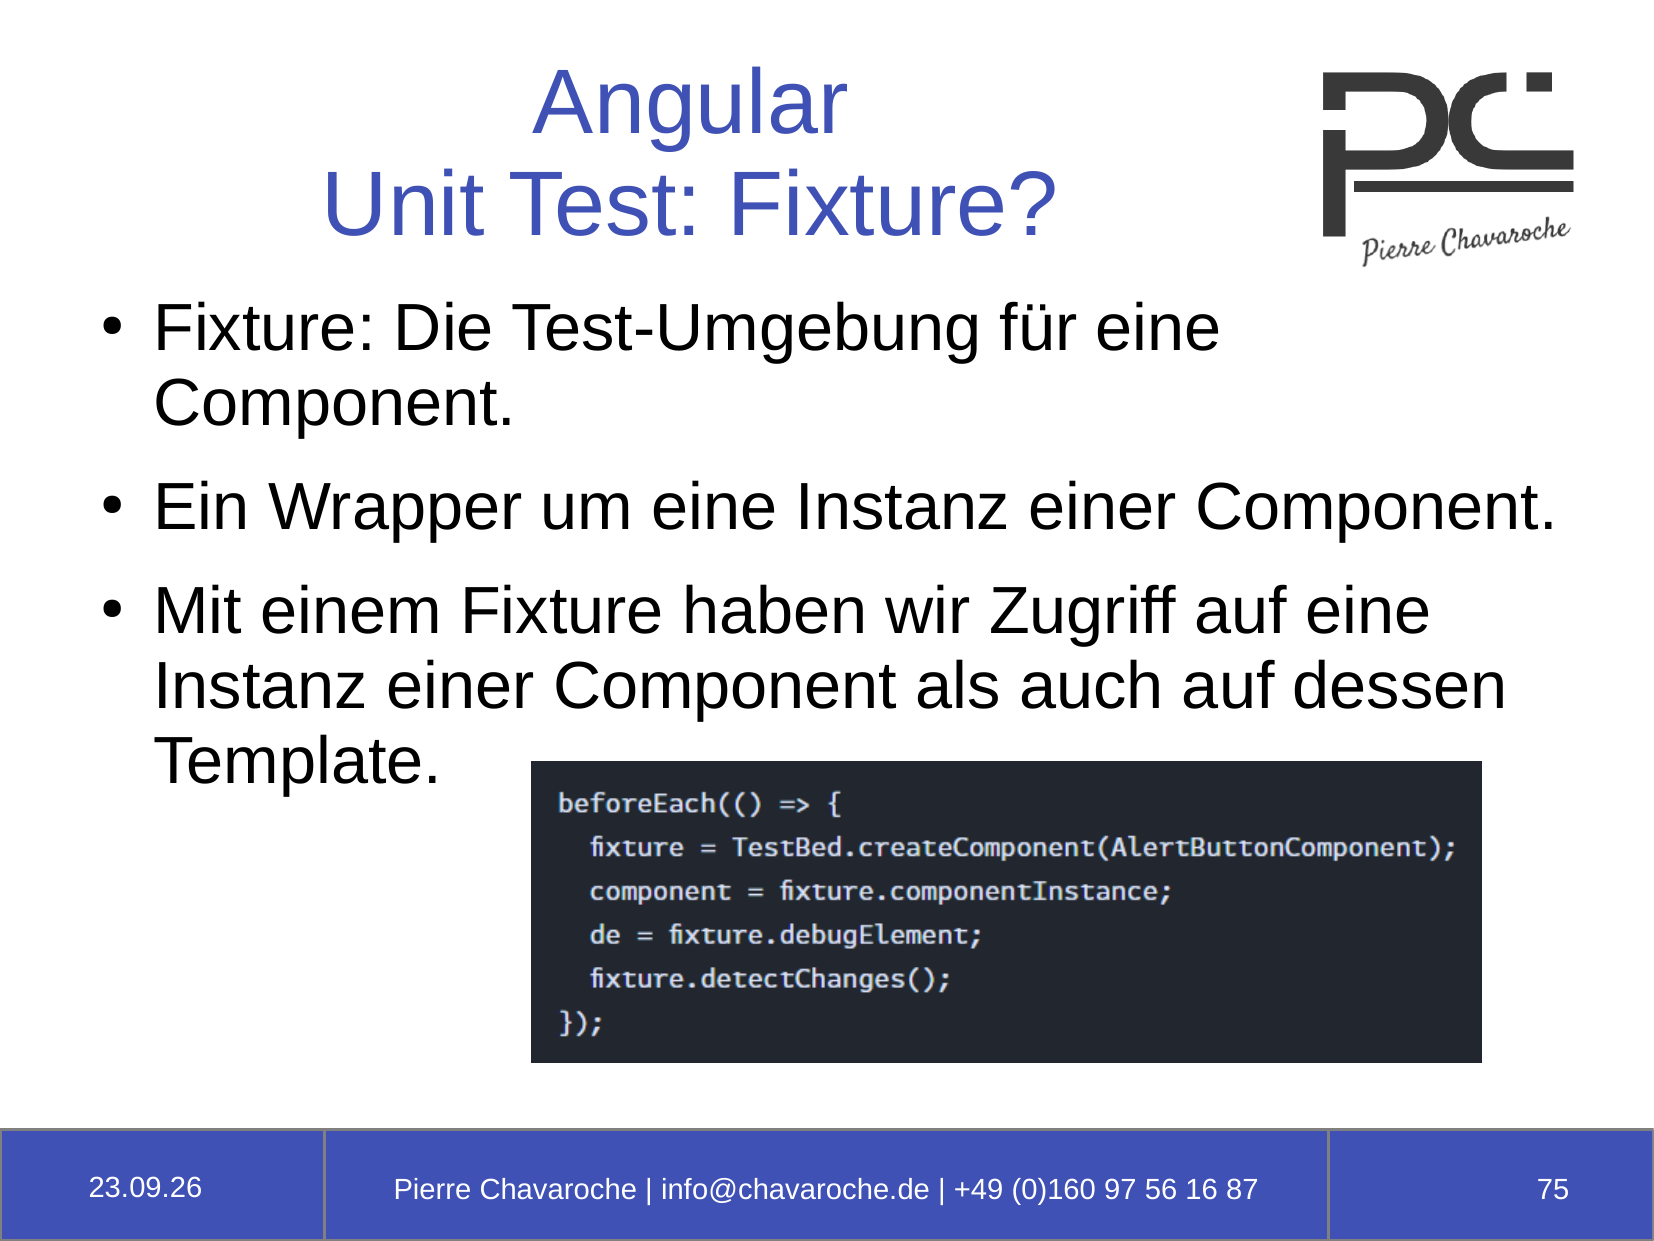

# Angular Unit Test: Fixture?
Fixture: Die Test-Umgebung für eine Component.
Ein Wrapper um eine Instanz einer Component.
Mit einem Fixture haben wir Zugriff auf eine Instanz einer Component als auch auf dessen Template.
Pierre Chavaroche | info@chavaroche.de | +49 (0)160 97 56 16 87
75